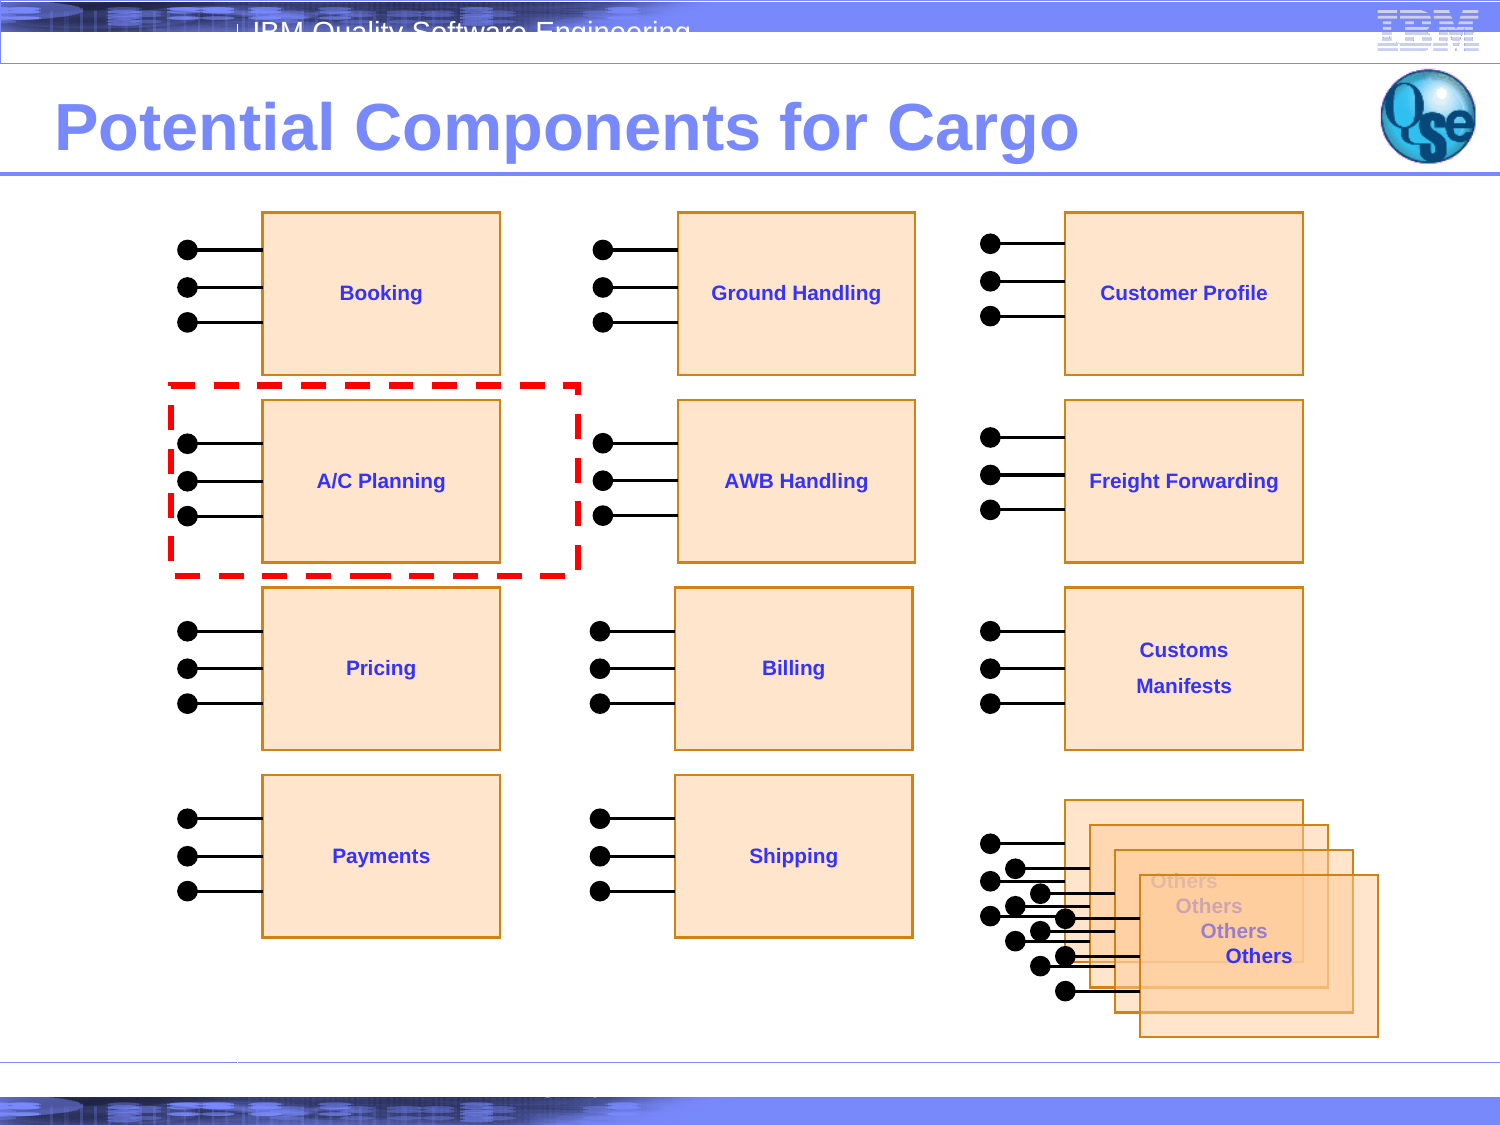

# Potential Components for Cargo
Booking
Ground Handling
Customer Profile
A/C Planning
AWB Handling
Freight Forwarding
Pricing
Billing
Customs
Manifests
Payments
Shipping
Others
Others
Others
Others
37